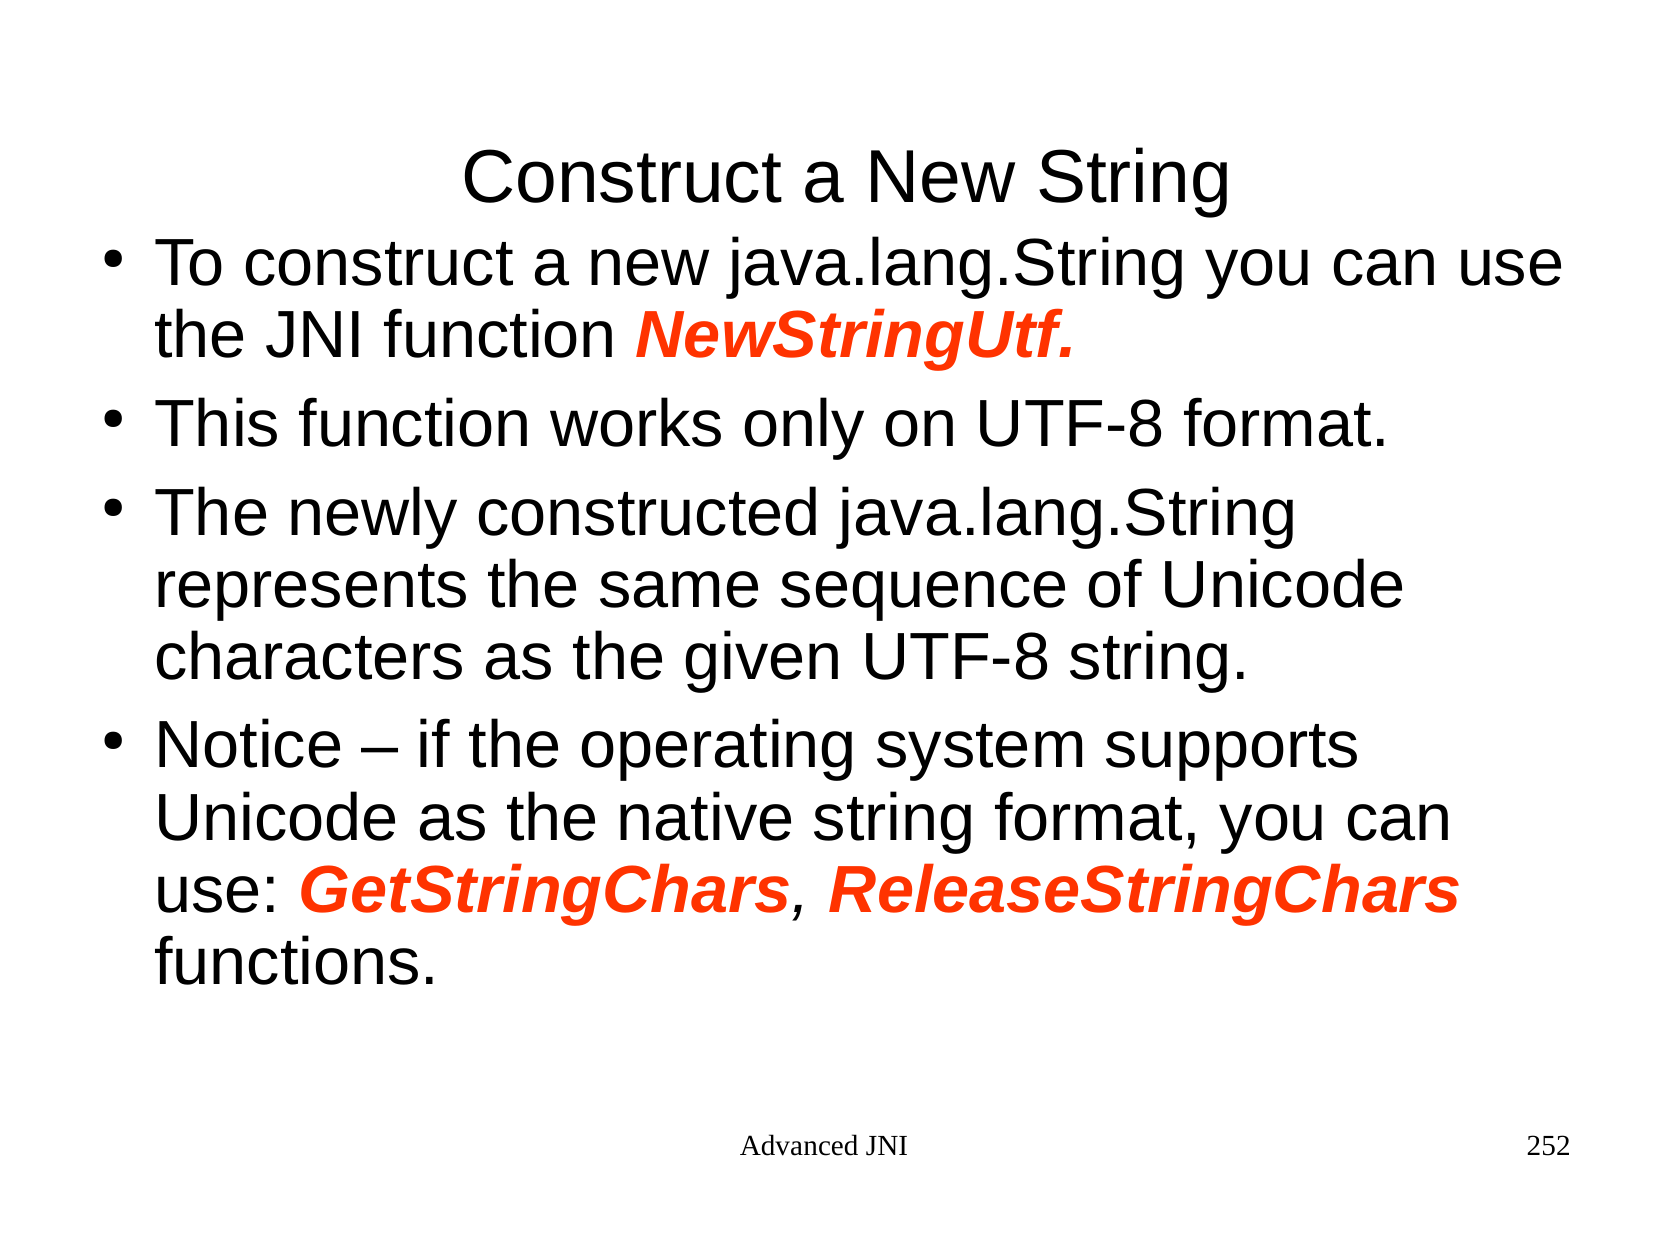

# Construct a New String
To construct a new java.lang.String you can use the JNI function NewStringUtf.
This function works only on UTF-8 format.
The newly constructed java.lang.String represents the same sequence of Unicode characters as the given UTF-8 string.
Notice – if the operating system supports Unicode as the native string format, you can use: GetStringChars, ReleaseStringChars functions.
Advanced JNI
252